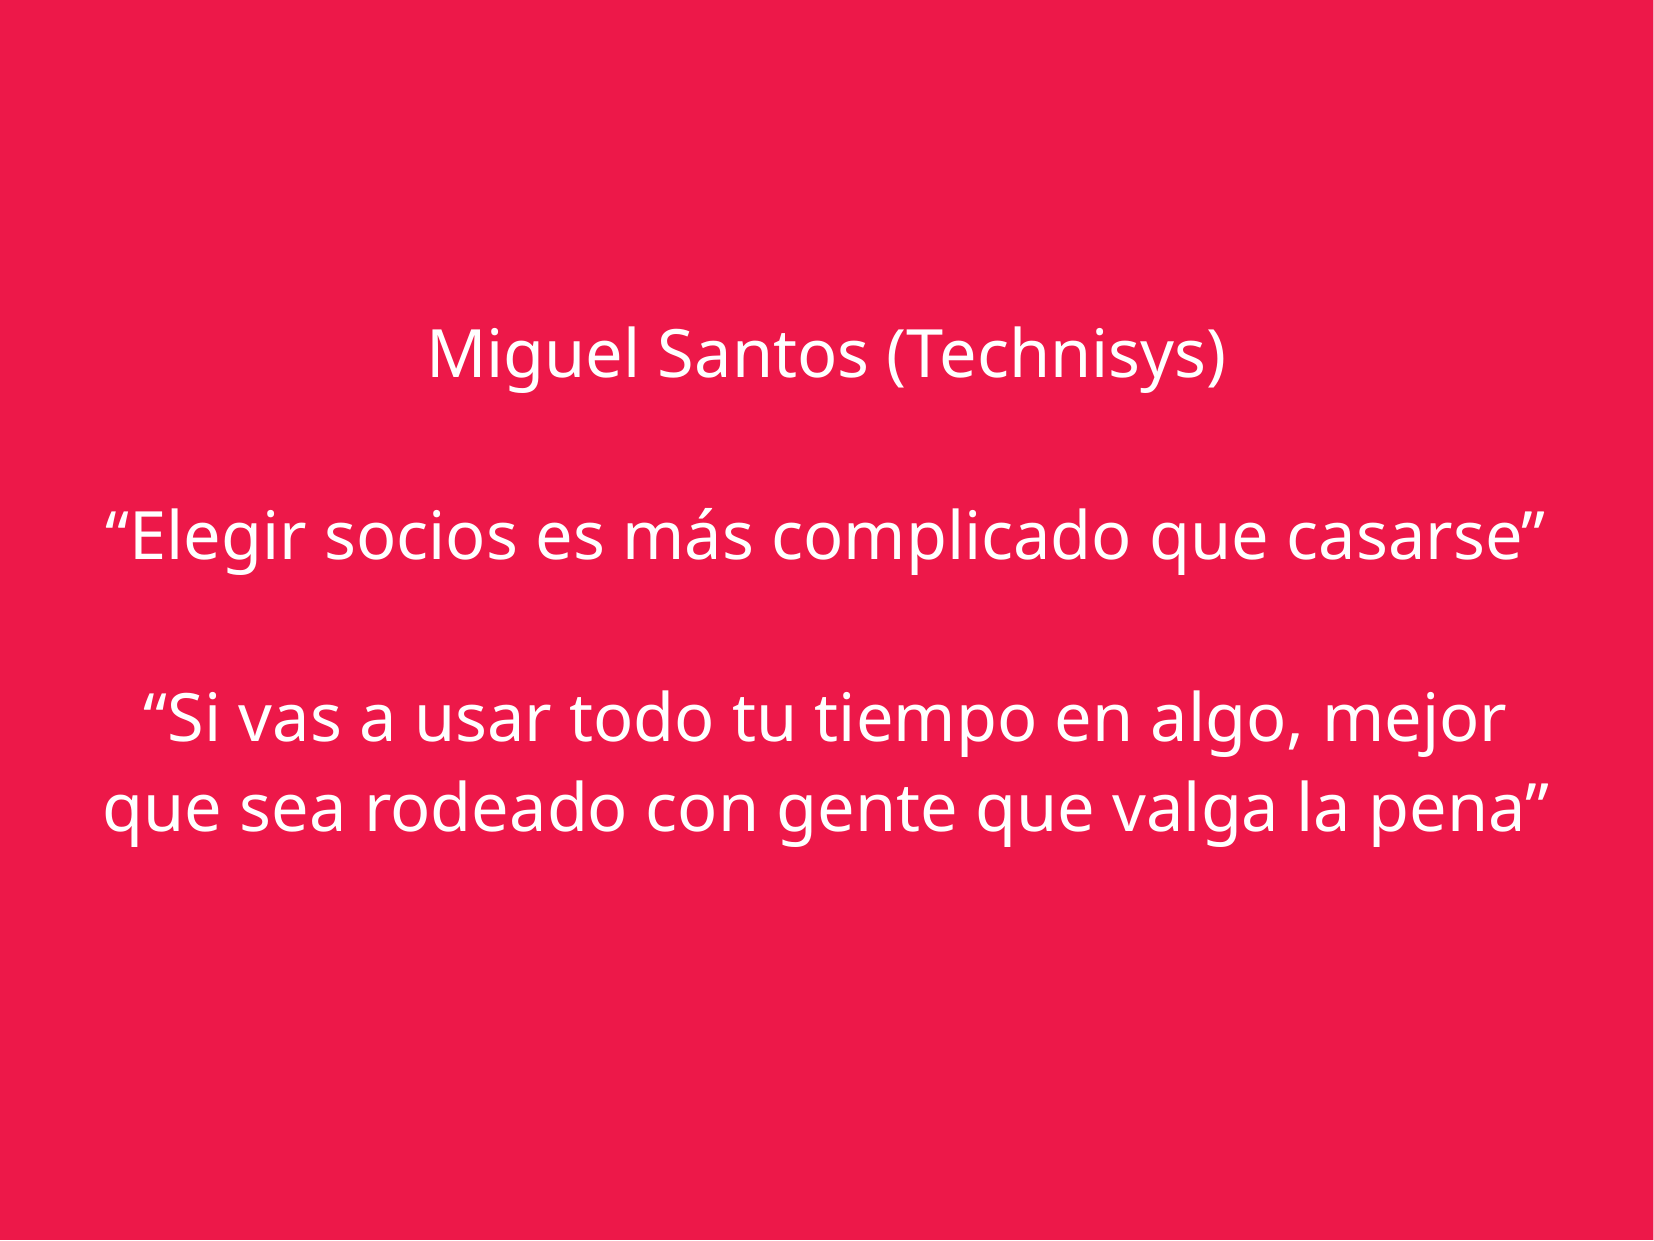

# Miguel Santos (Technisys)
“Elegir socios es más complicado que casarse”
“Si vas a usar todo tu tiempo en algo, mejor que sea rodeado con gente que valga la pena”